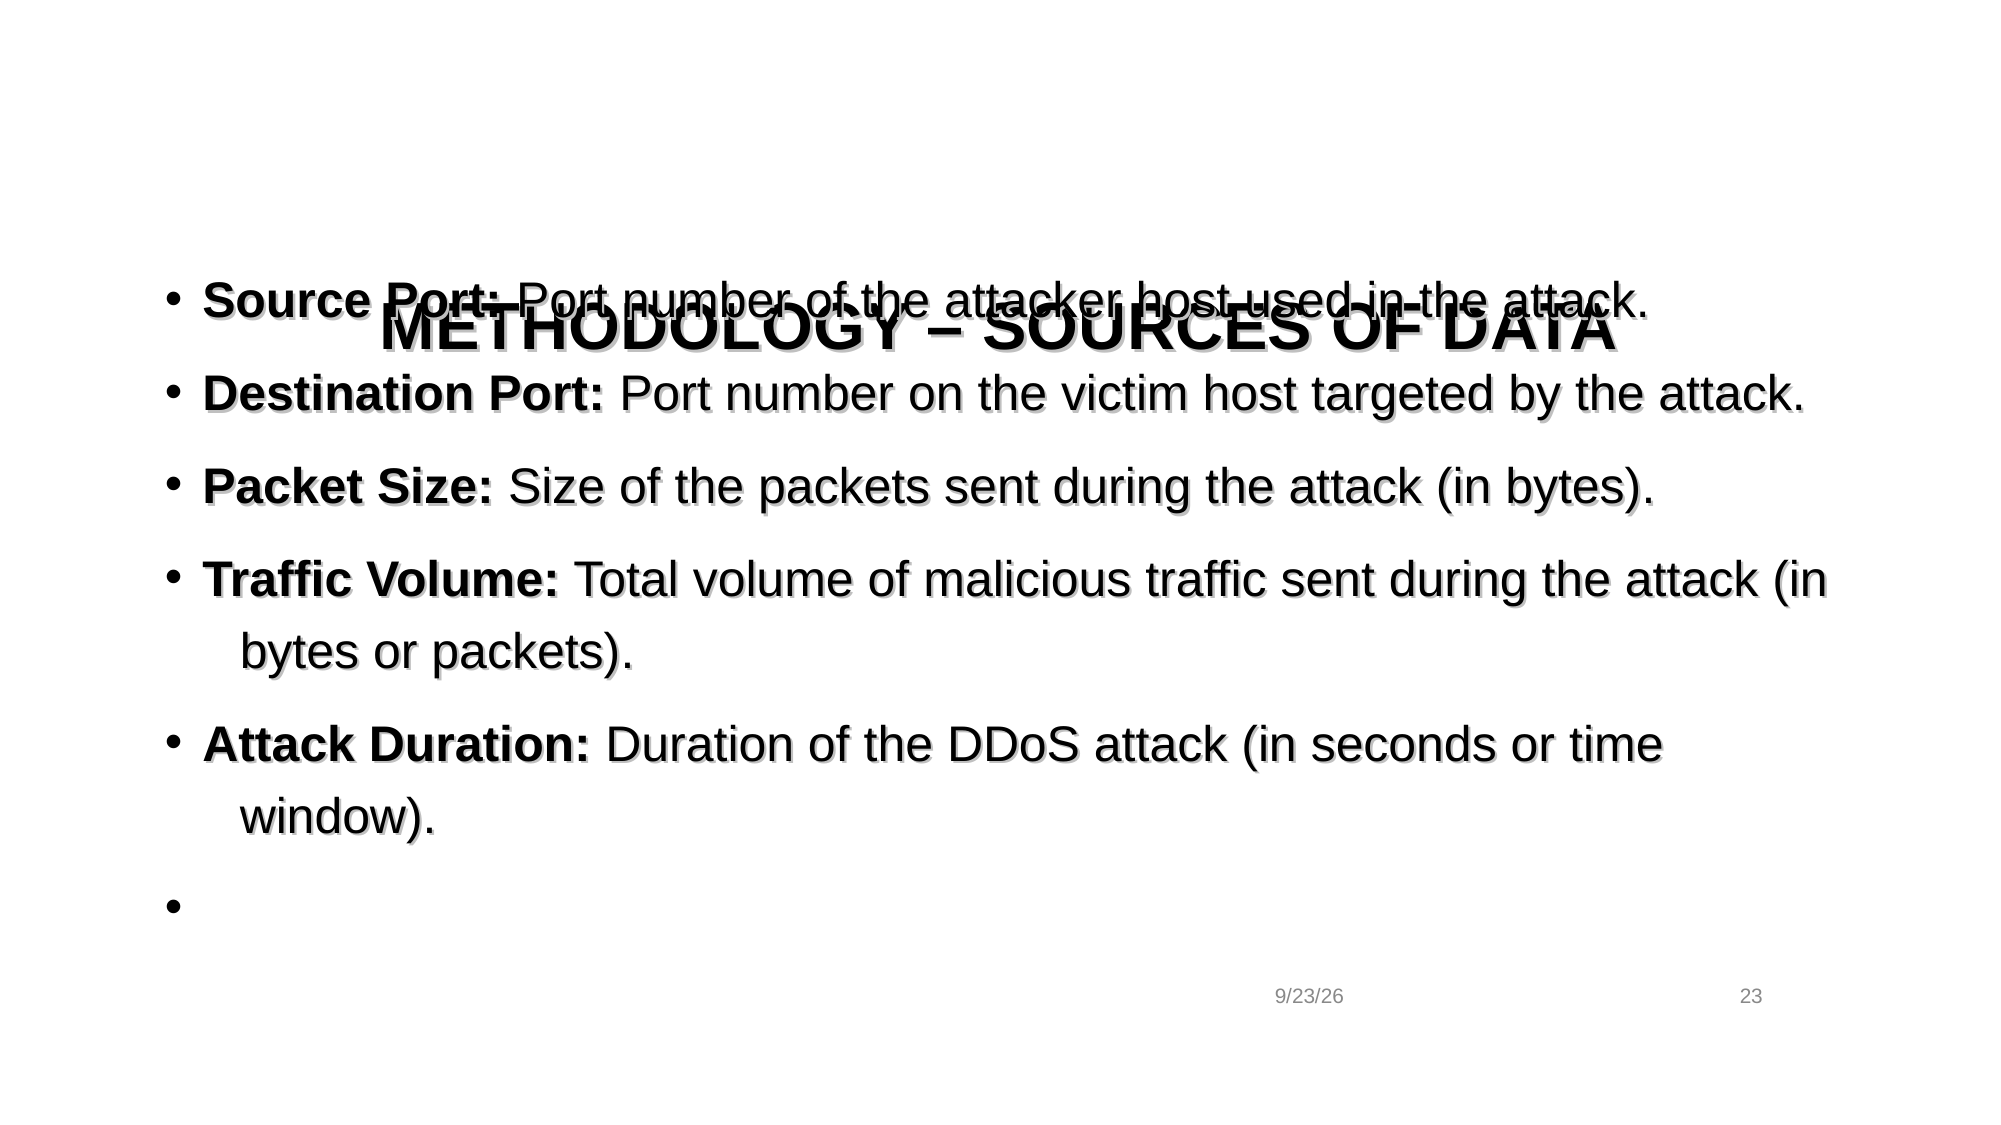

# Methodology – sources of data
Source Port: Port number of the attacker host used in the attack.
Destination Port: Port number on the victim host targeted by the attack.
Packet Size: Size of the packets sent during the attack (in bytes).
Traffic Volume: Total volume of malicious traffic sent during the attack (in bytes or packets).
Attack Duration: Duration of the DDoS attack (in seconds or time window).